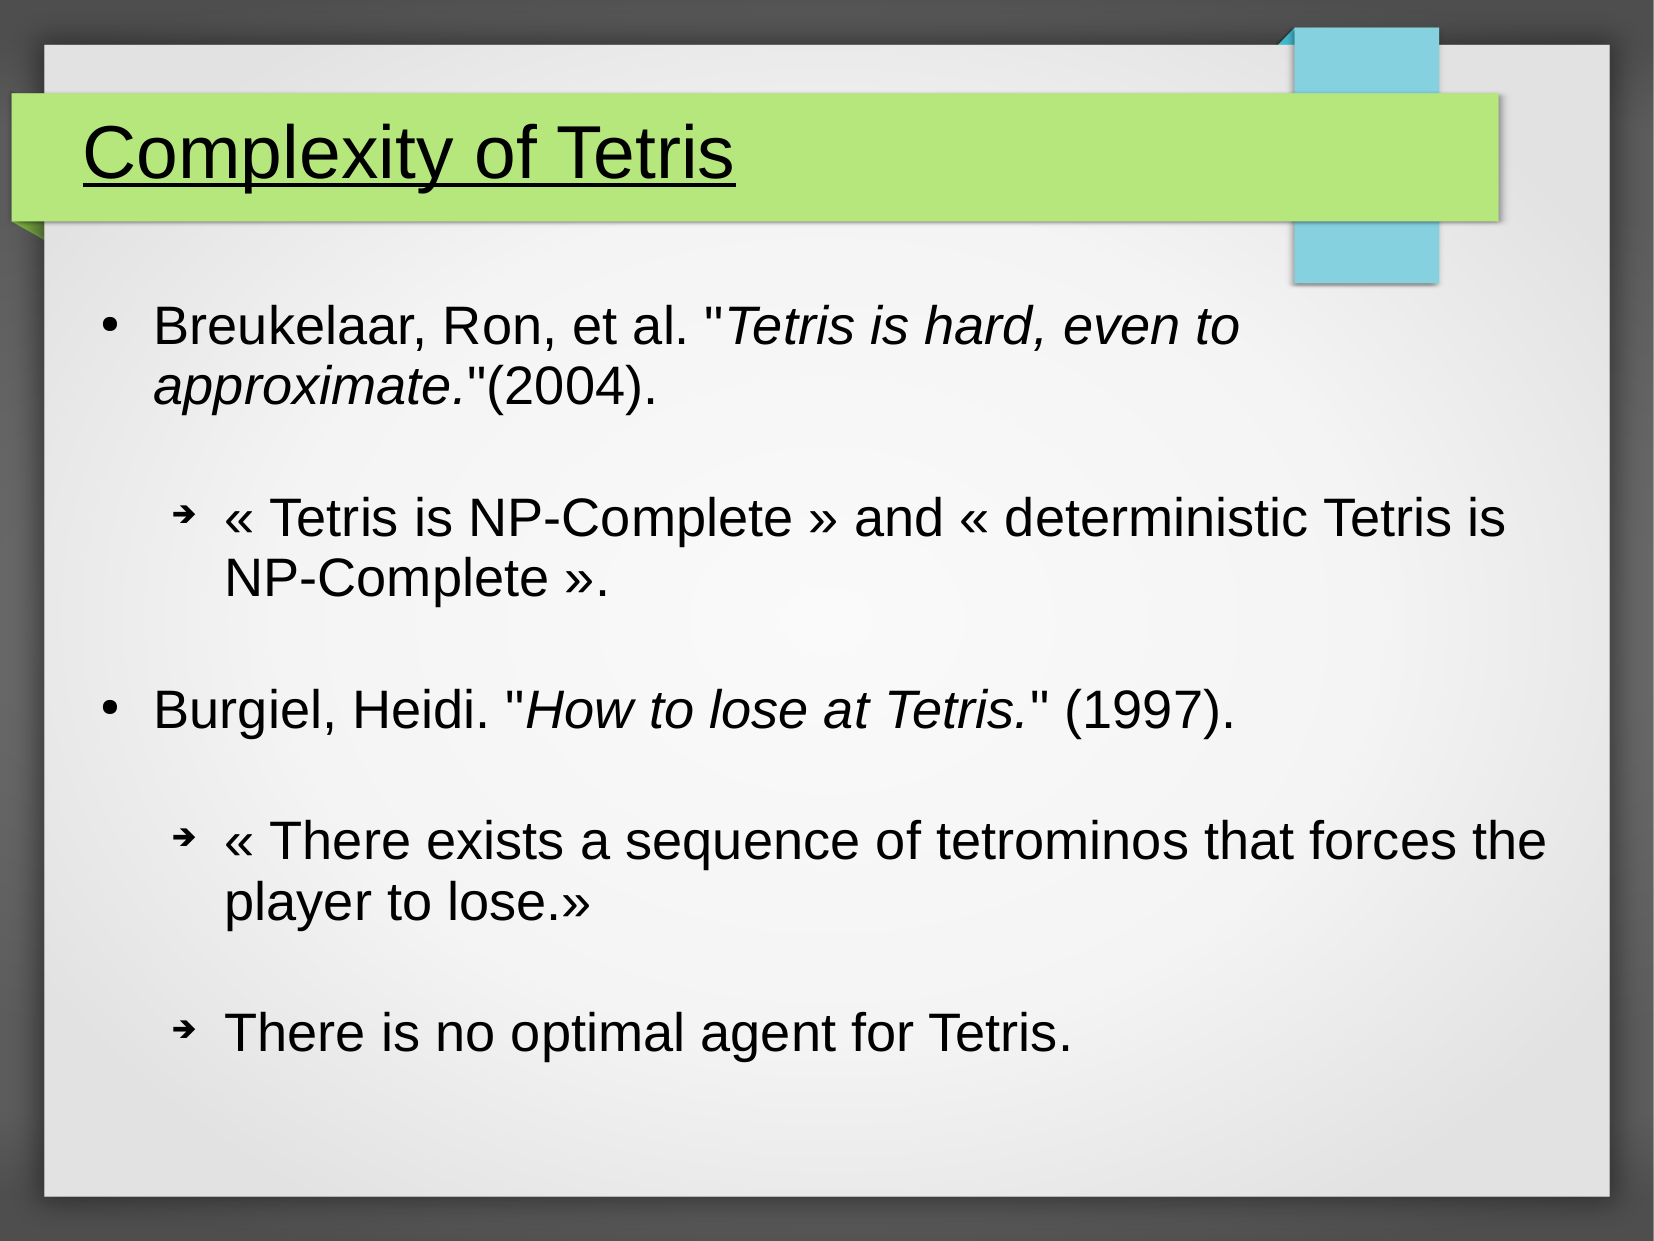

# Complexity of Tetris
Breukelaar, Ron, et al. "Tetris is hard, even to approximate."(2004).
« Tetris is NP-Complete » and « deterministic Tetris is NP-Complete ».
Burgiel, Heidi. "How to lose at Tetris." (1997).
« There exists a sequence of tetrominos that forces the player to lose.»
There is no optimal agent for Tetris.